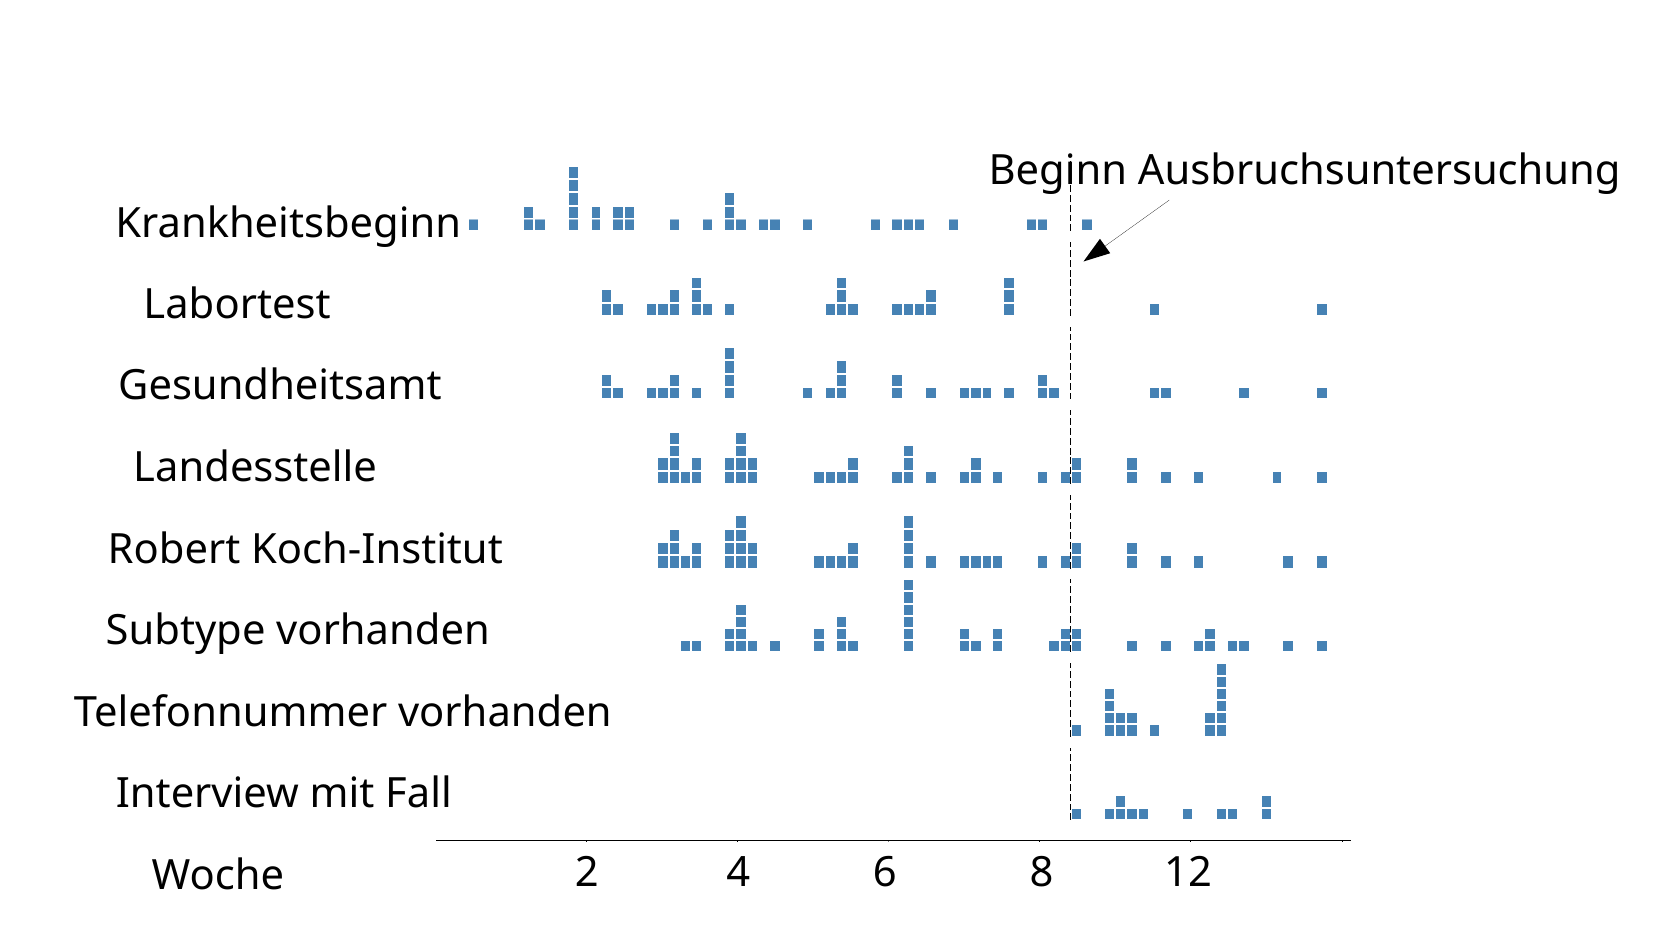

Beginn Ausbruchsuntersuchung
Krankheitsbeginn
Labortest
Gesundheitsamt
Landesstelle
Robert Koch-Institut
Subtype vorhanden
Telefonnummer vorhanden
Interview mit Fall
2
4
6
8
12
Woche